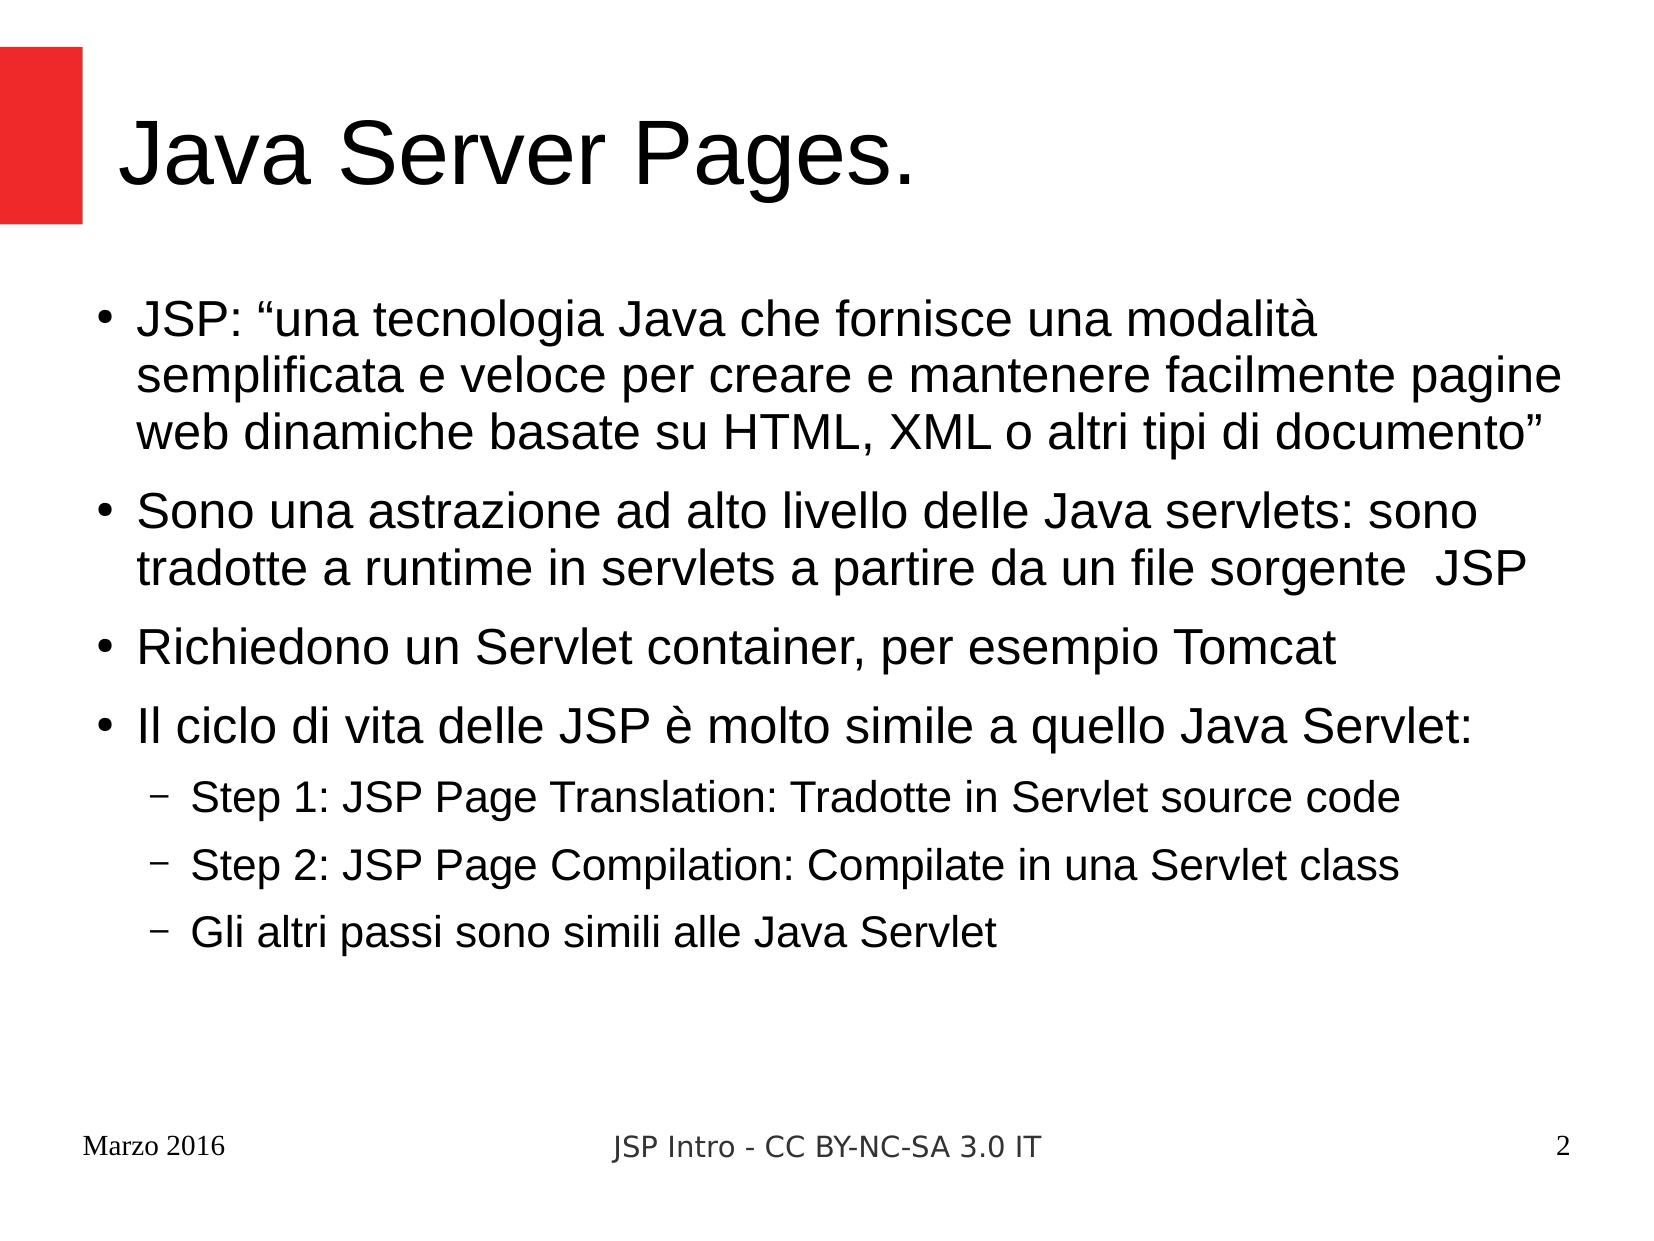

# Java Server Pages.
JSP: “una tecnologia Java che fornisce una modalità semplificata e veloce per creare e mantenere facilmente pagine web dinamiche basate su HTML, XML o altri tipi di documento”
Sono una astrazione ad alto livello delle Java servlets: sono tradotte a runtime in servlets a partire da un file sorgente JSP
Richiedono un Servlet container, per esempio Tomcat
Il ciclo di vita delle JSP è molto simile a quello Java Servlet:
Step 1: JSP Page Translation: Tradotte in Servlet source code
Step 2: JSP Page Compilation: Compilate in una Servlet class
Gli altri passi sono simili alle Java Servlet
Your Date Here
Your Footer Here
2